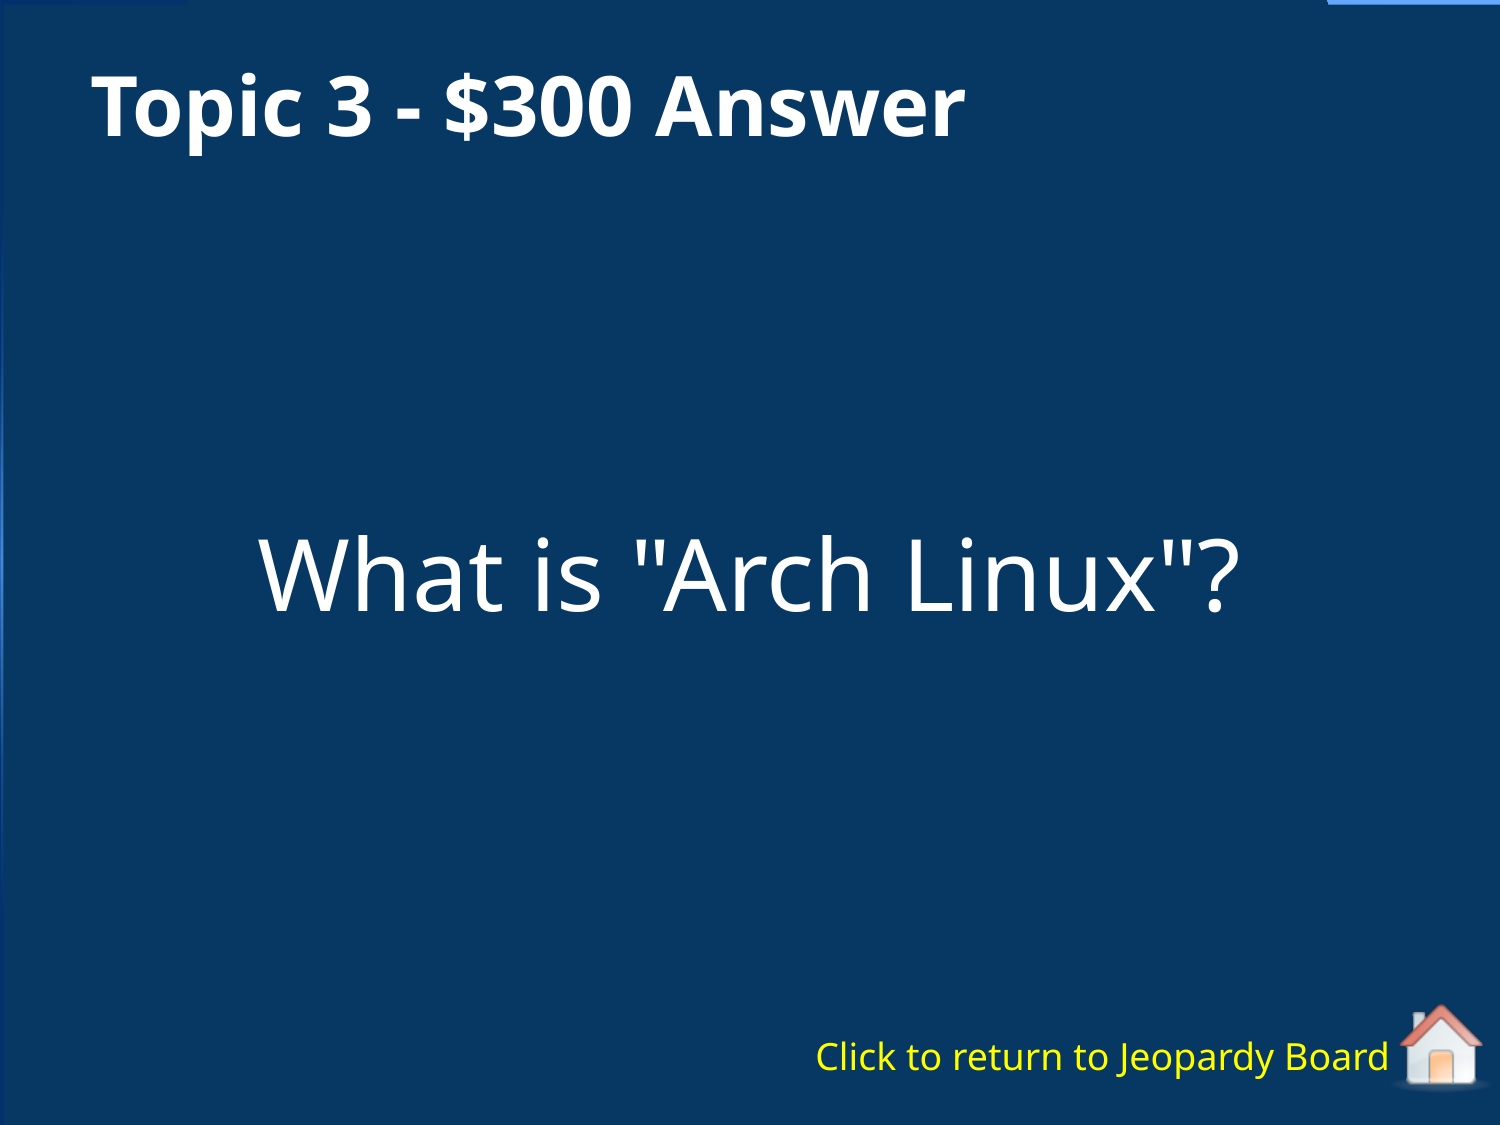

Topic 3 - $300 Answer
# What is "Arch Linux"?
Click to return to Jeopardy Board